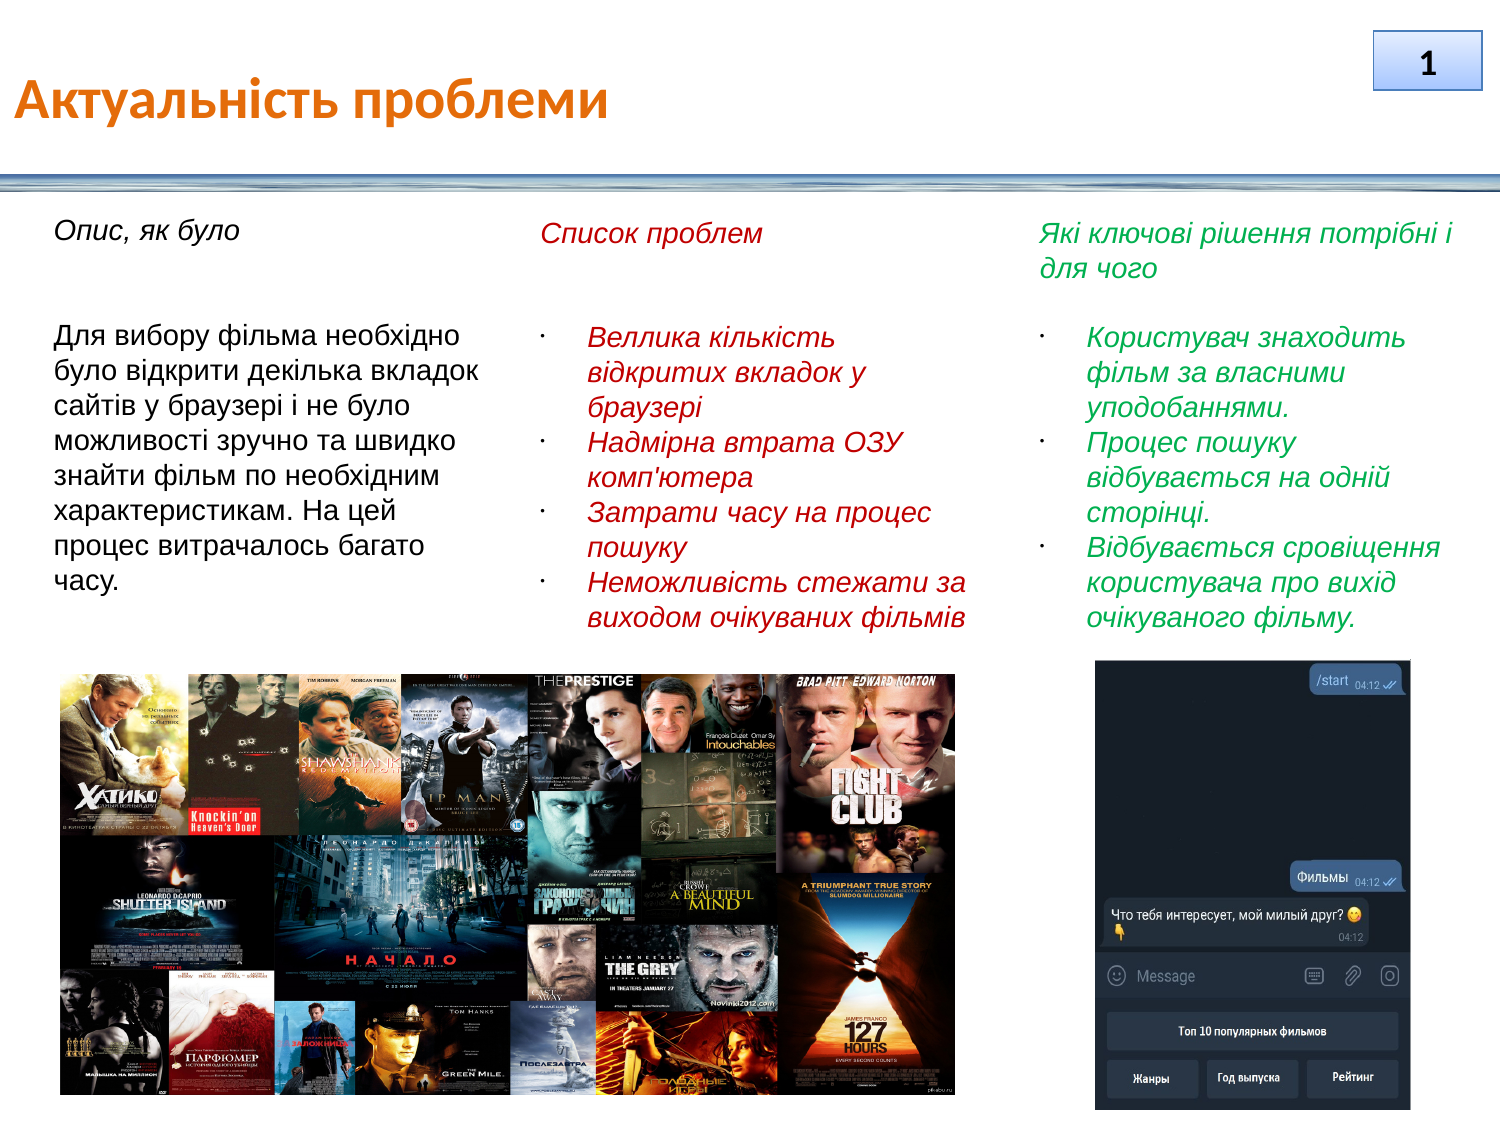

Актуальність проблеми
19
1
Опис, як було
Для вибору фільма необхідно було відкрити декілька вкладок сайтів у браузері і не було можливості зручно та швидко знайти фільм по необхідним характеристикам. На цей процес витрачалось багато часу.
Список проблем
Веллика кількість відкритих вкладок у браузері
Надмірна втрата ОЗУ комп'ютера
Затрати часу на процес пошуку
Неможливість стежати за виходом очікуваних фільмів
Які ключові рішення потрібні і для чого
Користувач знаходить фільм за власними уподобаннями.
Процес пошуку відбувається на одній сторінці.
Відбувається сровіщення користувача про вихід очікуваного фільму.